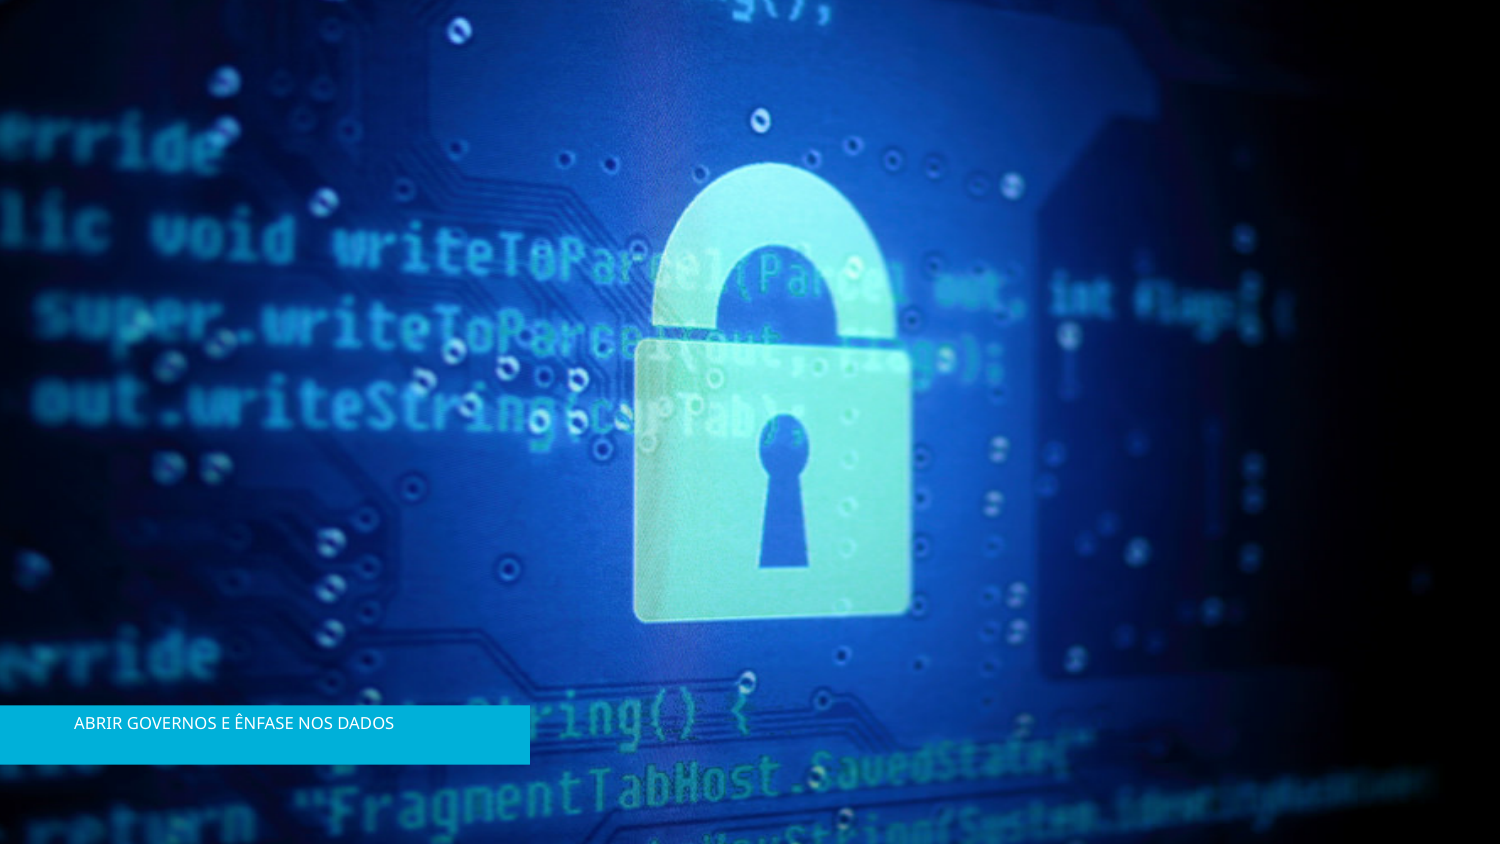

# ABRIR GOVERNOS E ÊNFASE NOS DADOS